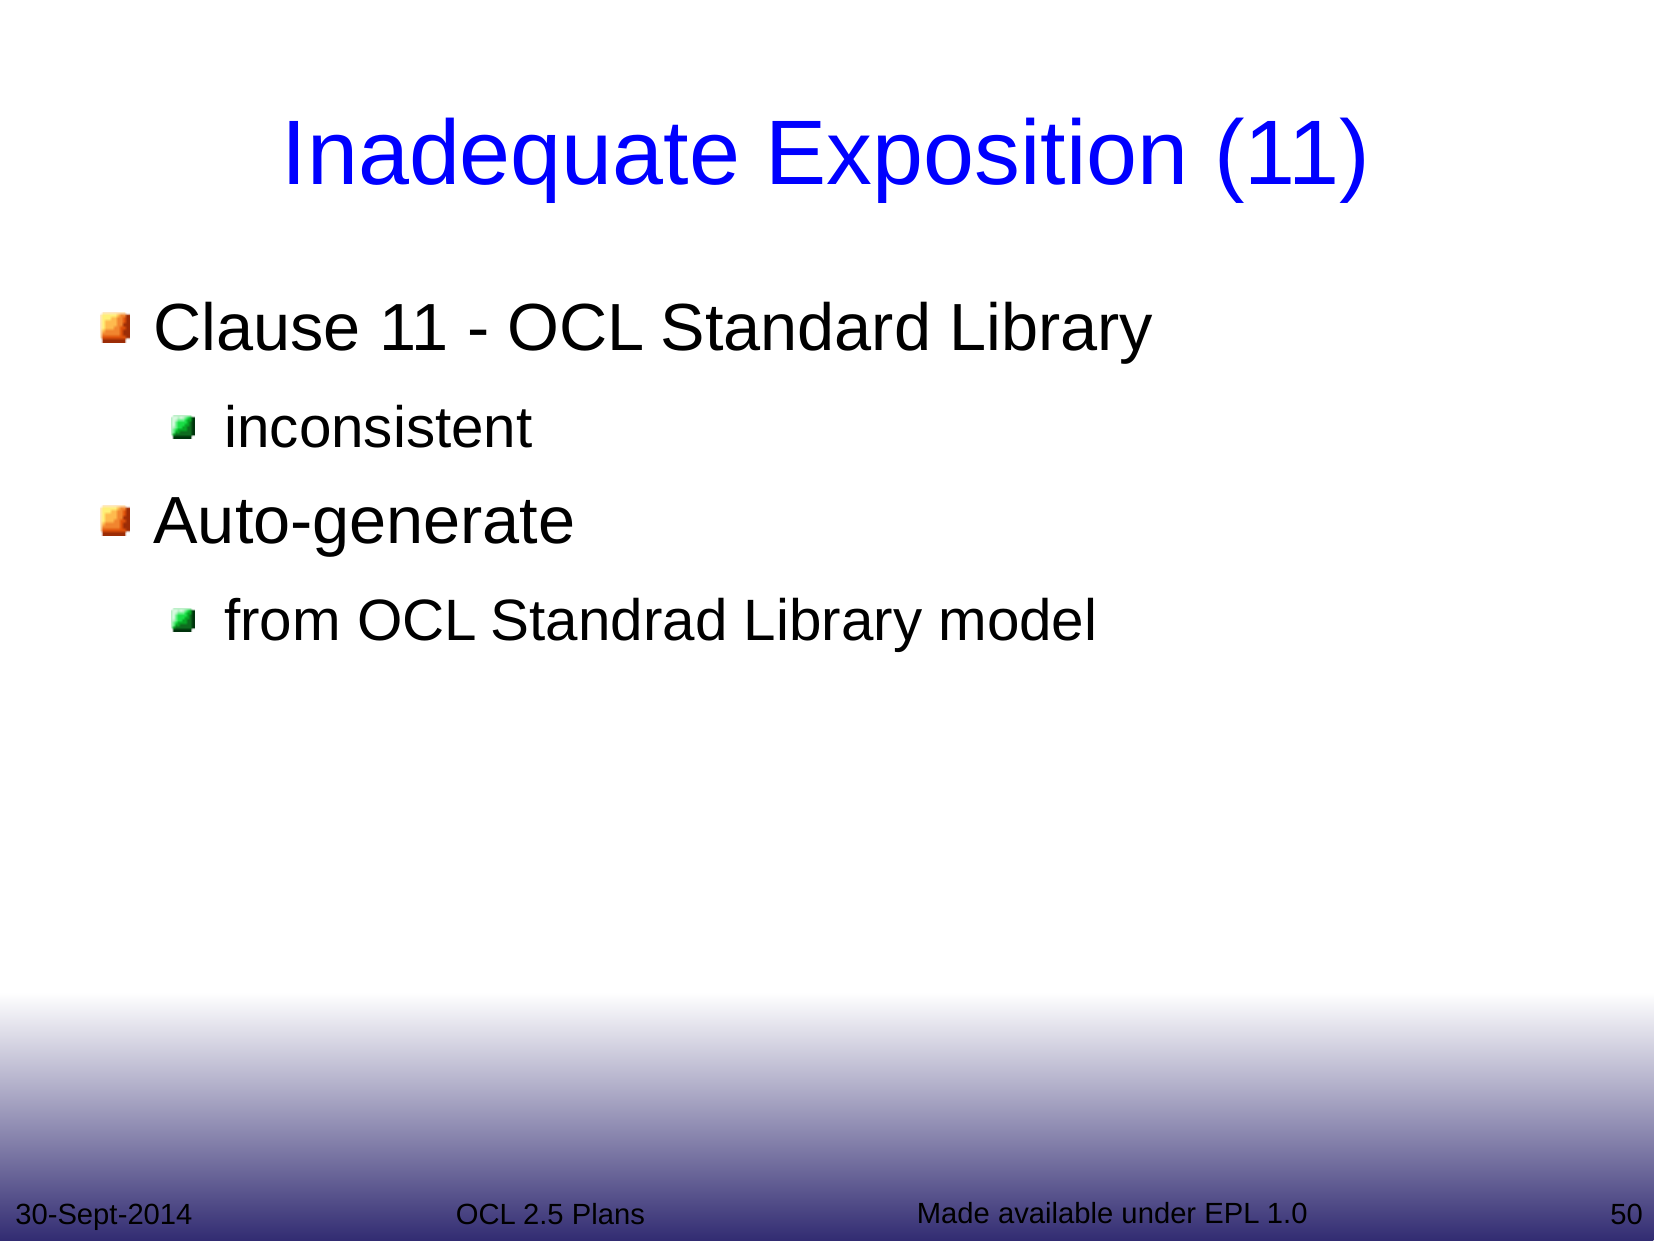

# Inadequate Exposition (11)
Clause 11 - OCL Standard Library
inconsistent
Auto-generate
from OCL Standrad Library model
30-Sept-2014
OCL 2.5 Plans
50